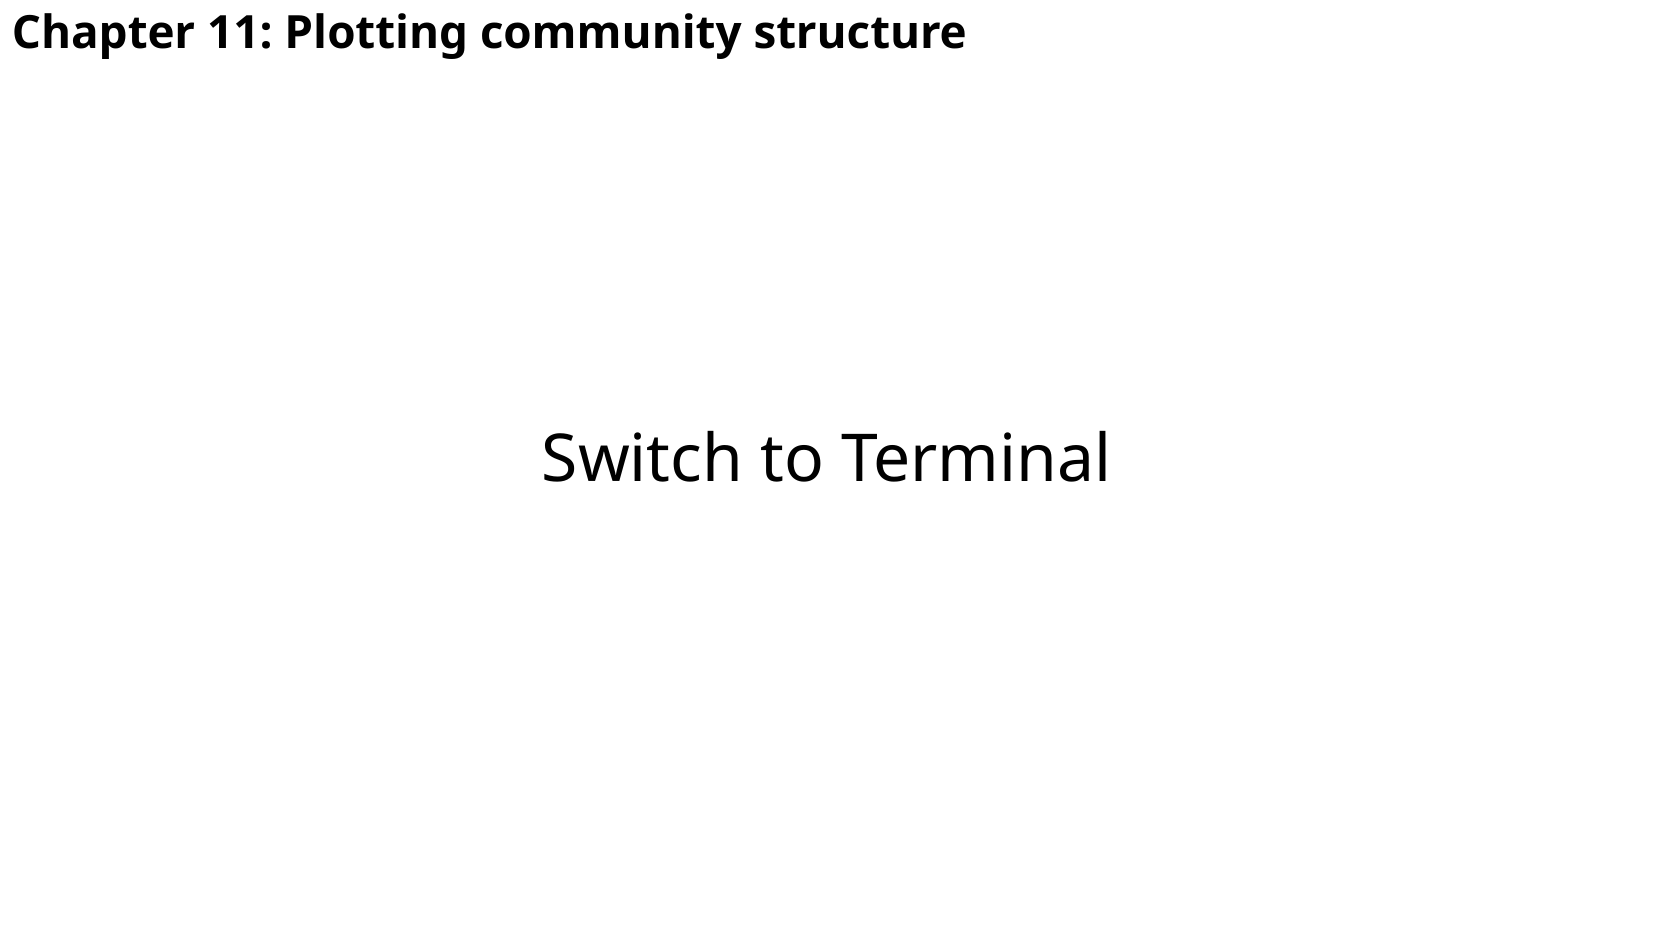

# Chapter 11: Plotting community structure
Switch to Terminal